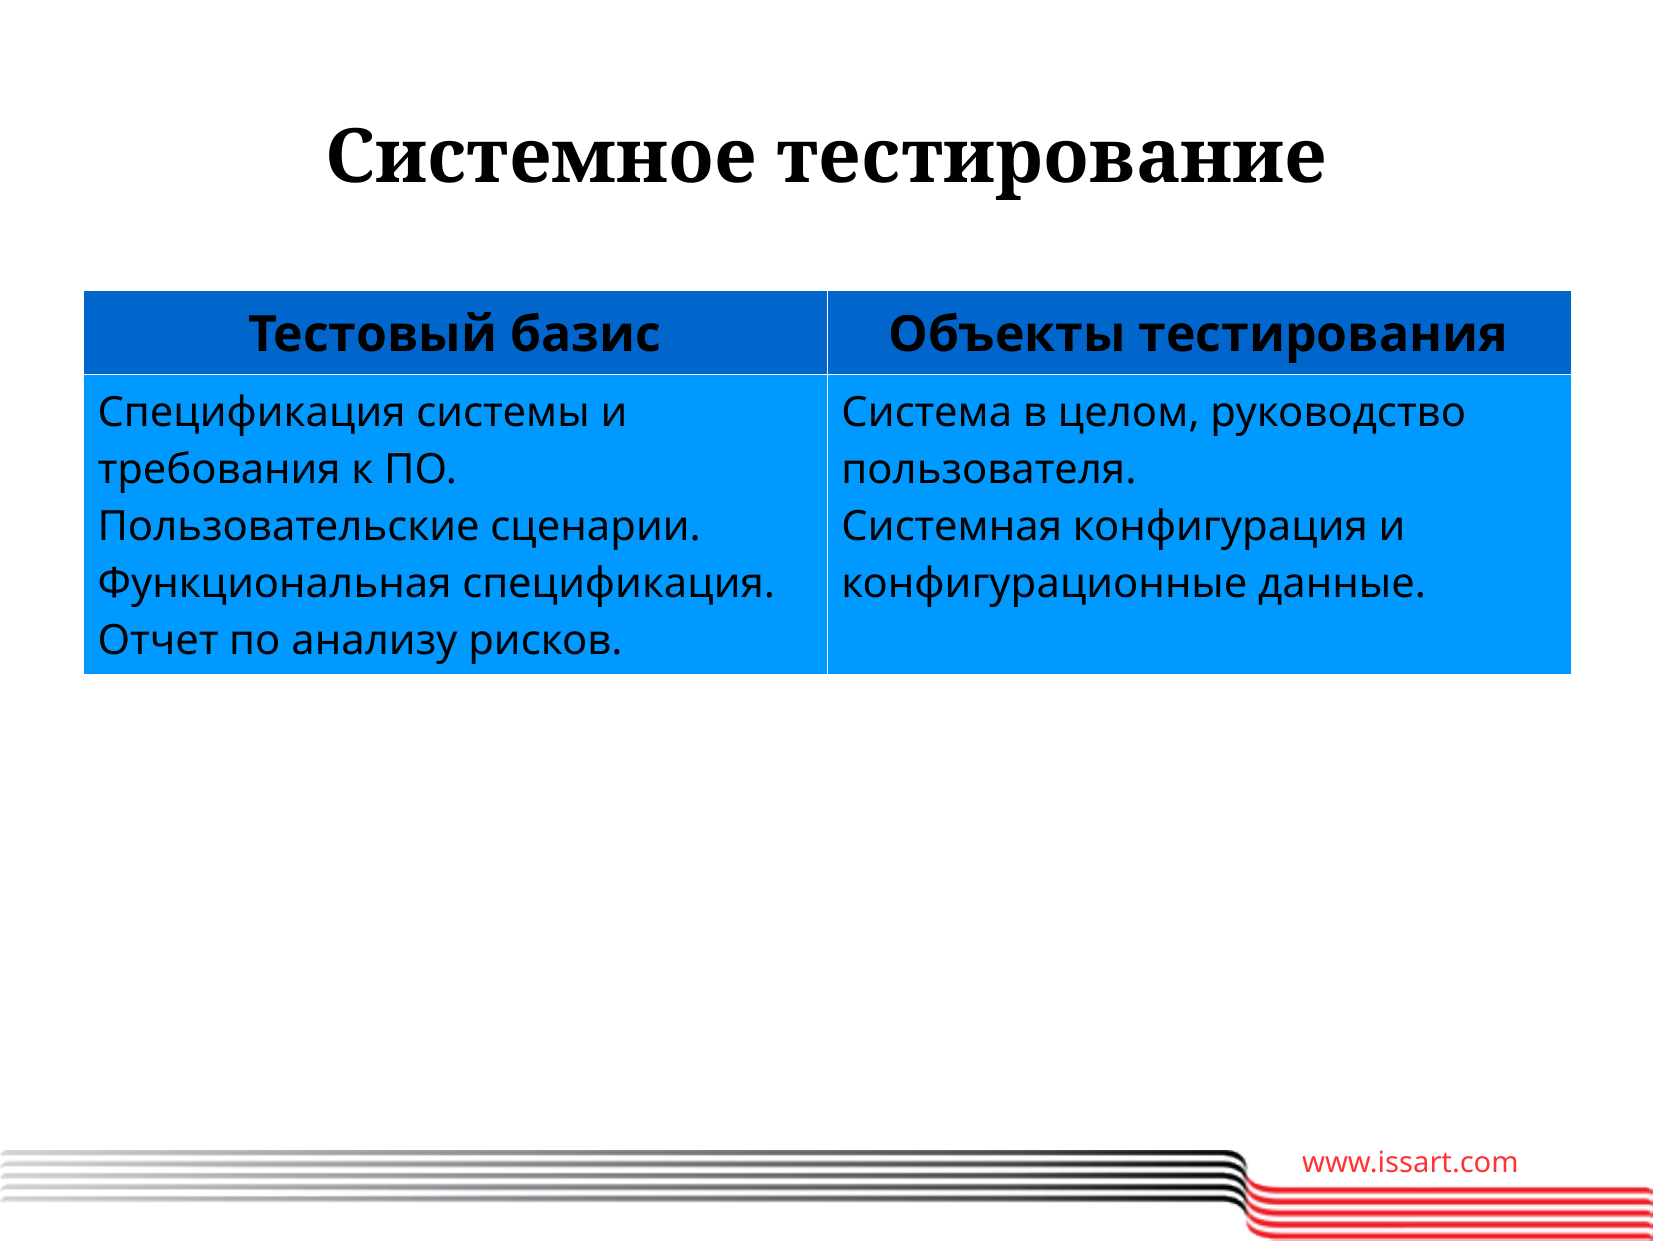

# Системное тестирование
| Тестовый базис | Объекты тестирования |
| --- | --- |
| Спецификация системы и требования к ПО. Пользовательские сценарии. Функциональная спецификация. Отчет по анализу рисков. | Система в целом, руководство пользователя. Системная конфигурация и конфигурационные данные. |
www.issart.com